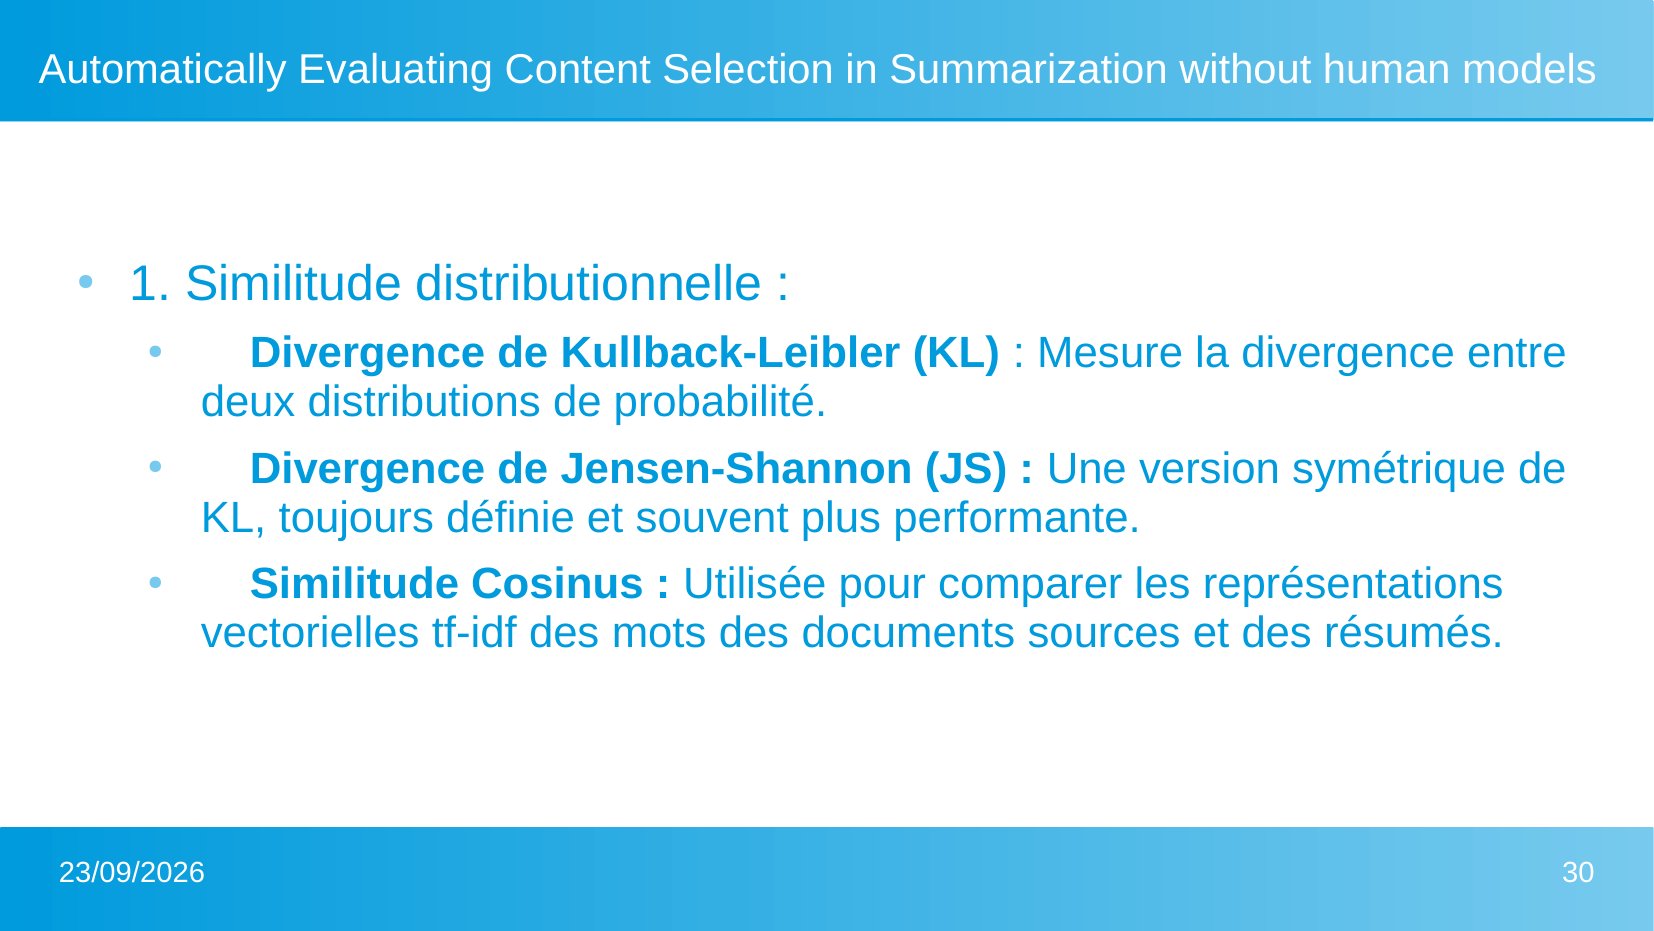

# Automatically Evaluating Content Selection in Summarization without human models
1. Similitude distributionnelle :
 Divergence de Kullback-Leibler (KL) : Mesure la divergence entre deux distributions de probabilité.
 Divergence de Jensen-Shannon (JS) : Une version symétrique de KL, toujours définie et souvent plus performante.
 Similitude Cosinus : Utilisée pour comparer les représentations vectorielles tf-idf des mots des documents sources et des résumés.
30